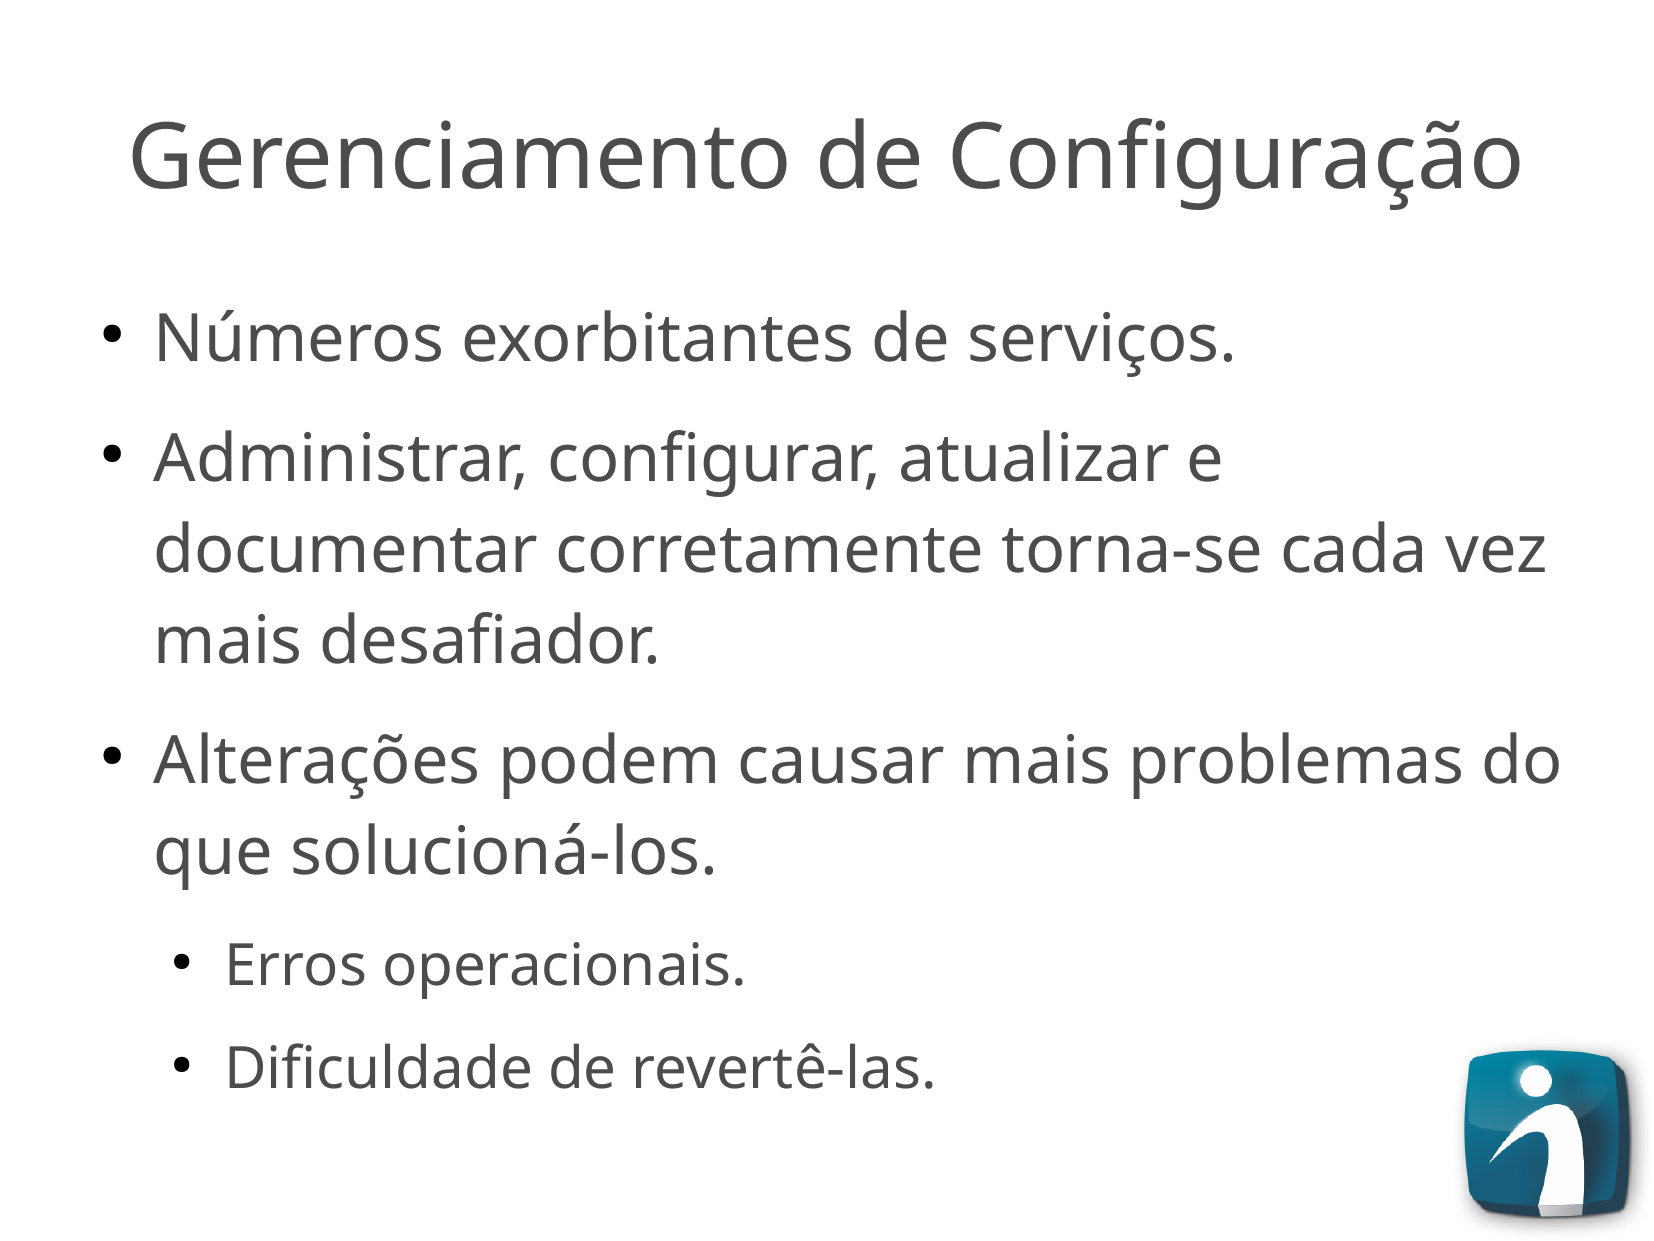

# Gerenciamento de Configuração
Números exorbitantes de serviços.
Administrar, configurar, atualizar e documentar corretamente torna-se cada vez mais desafiador.
Alterações podem causar mais problemas do que solucioná-los.
Erros operacionais.
Dificuldade de revertê-las.